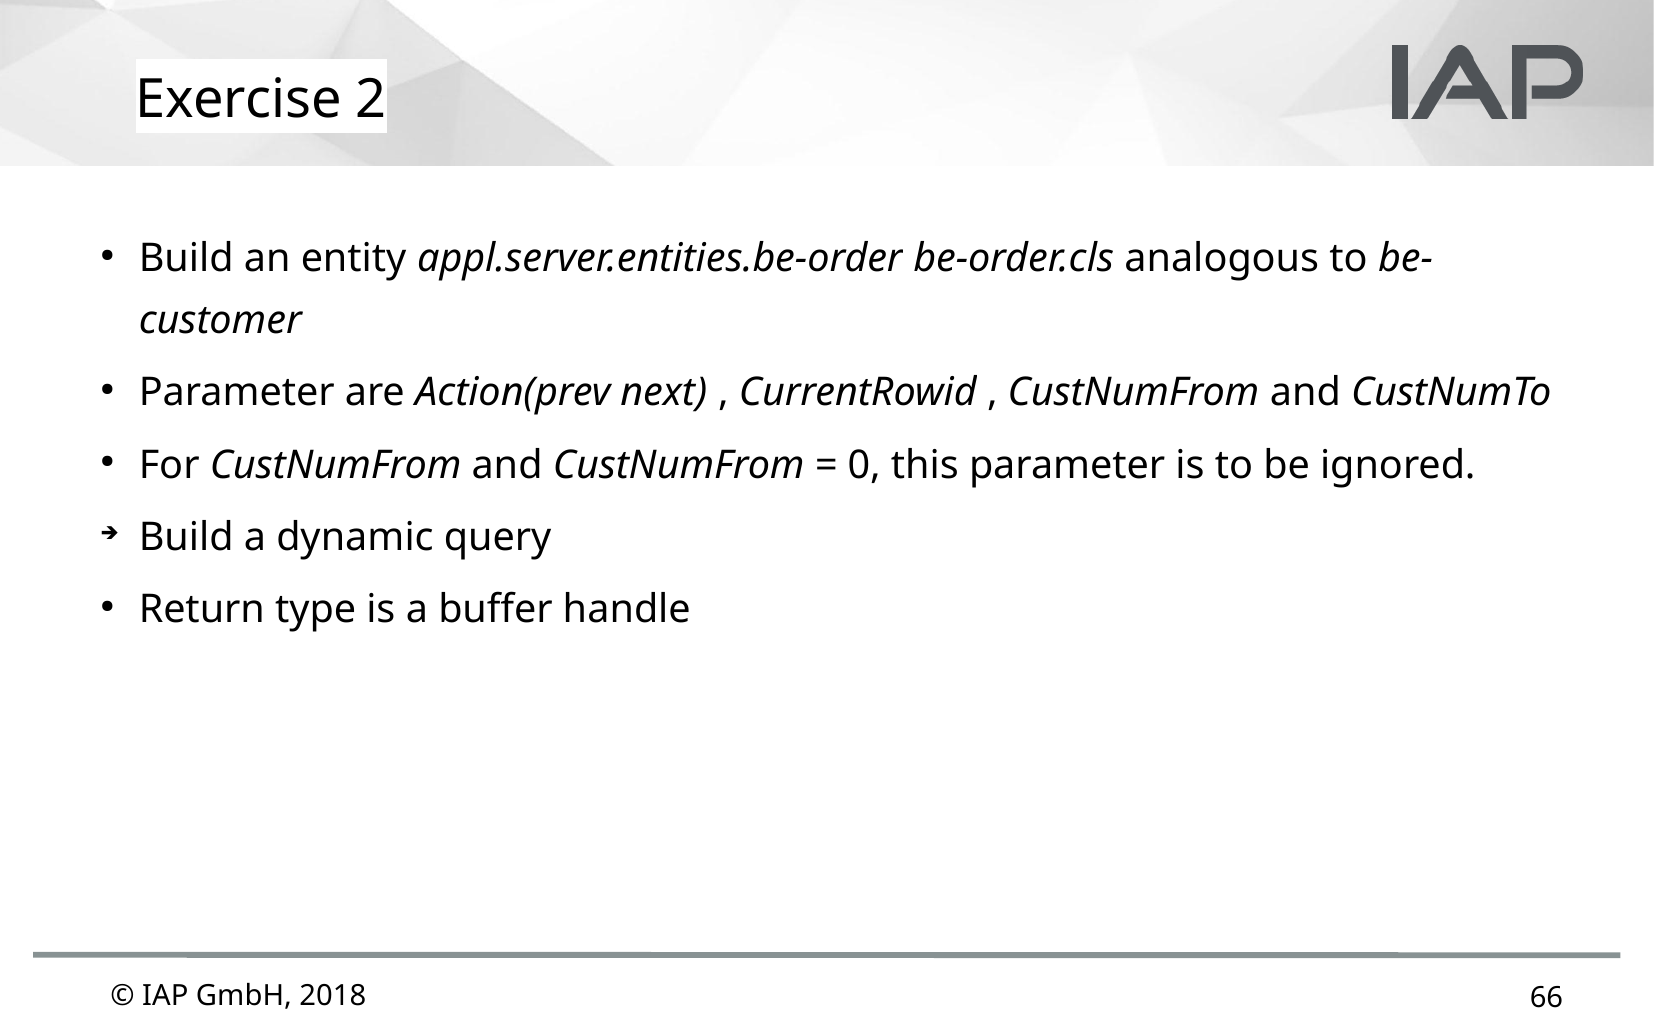

# Exercise 2
Build an entity appl.server.entities.be-order be-order.cls analogous to be-customer
Parameter are Action(prev next) , CurrentRowid , CustNumFrom and CustNumTo
For CustNumFrom and CustNumFrom = 0, this parameter is to be ignored.
Build a dynamic query
Return type is a buffer handle
© IAP GmbH, 2018
66